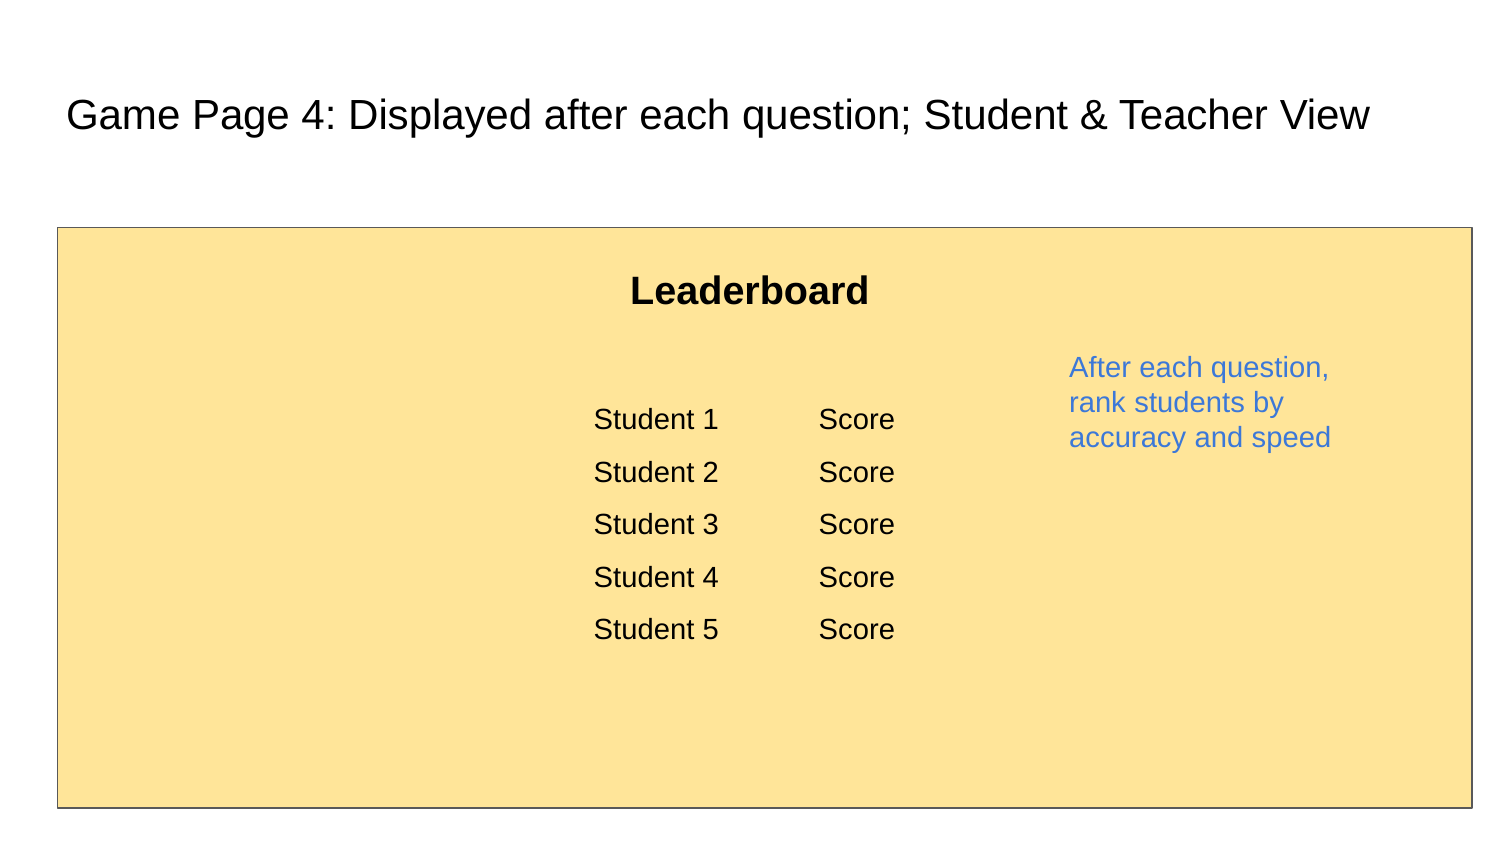

# Game Page 4: Displayed after each question; Student & Teacher View
Leaderboard
After each question, rank students by accuracy and speed
Student 1		Score
Student 2		Score
Student 3		Score
Student 4		Score
Student 5		Score